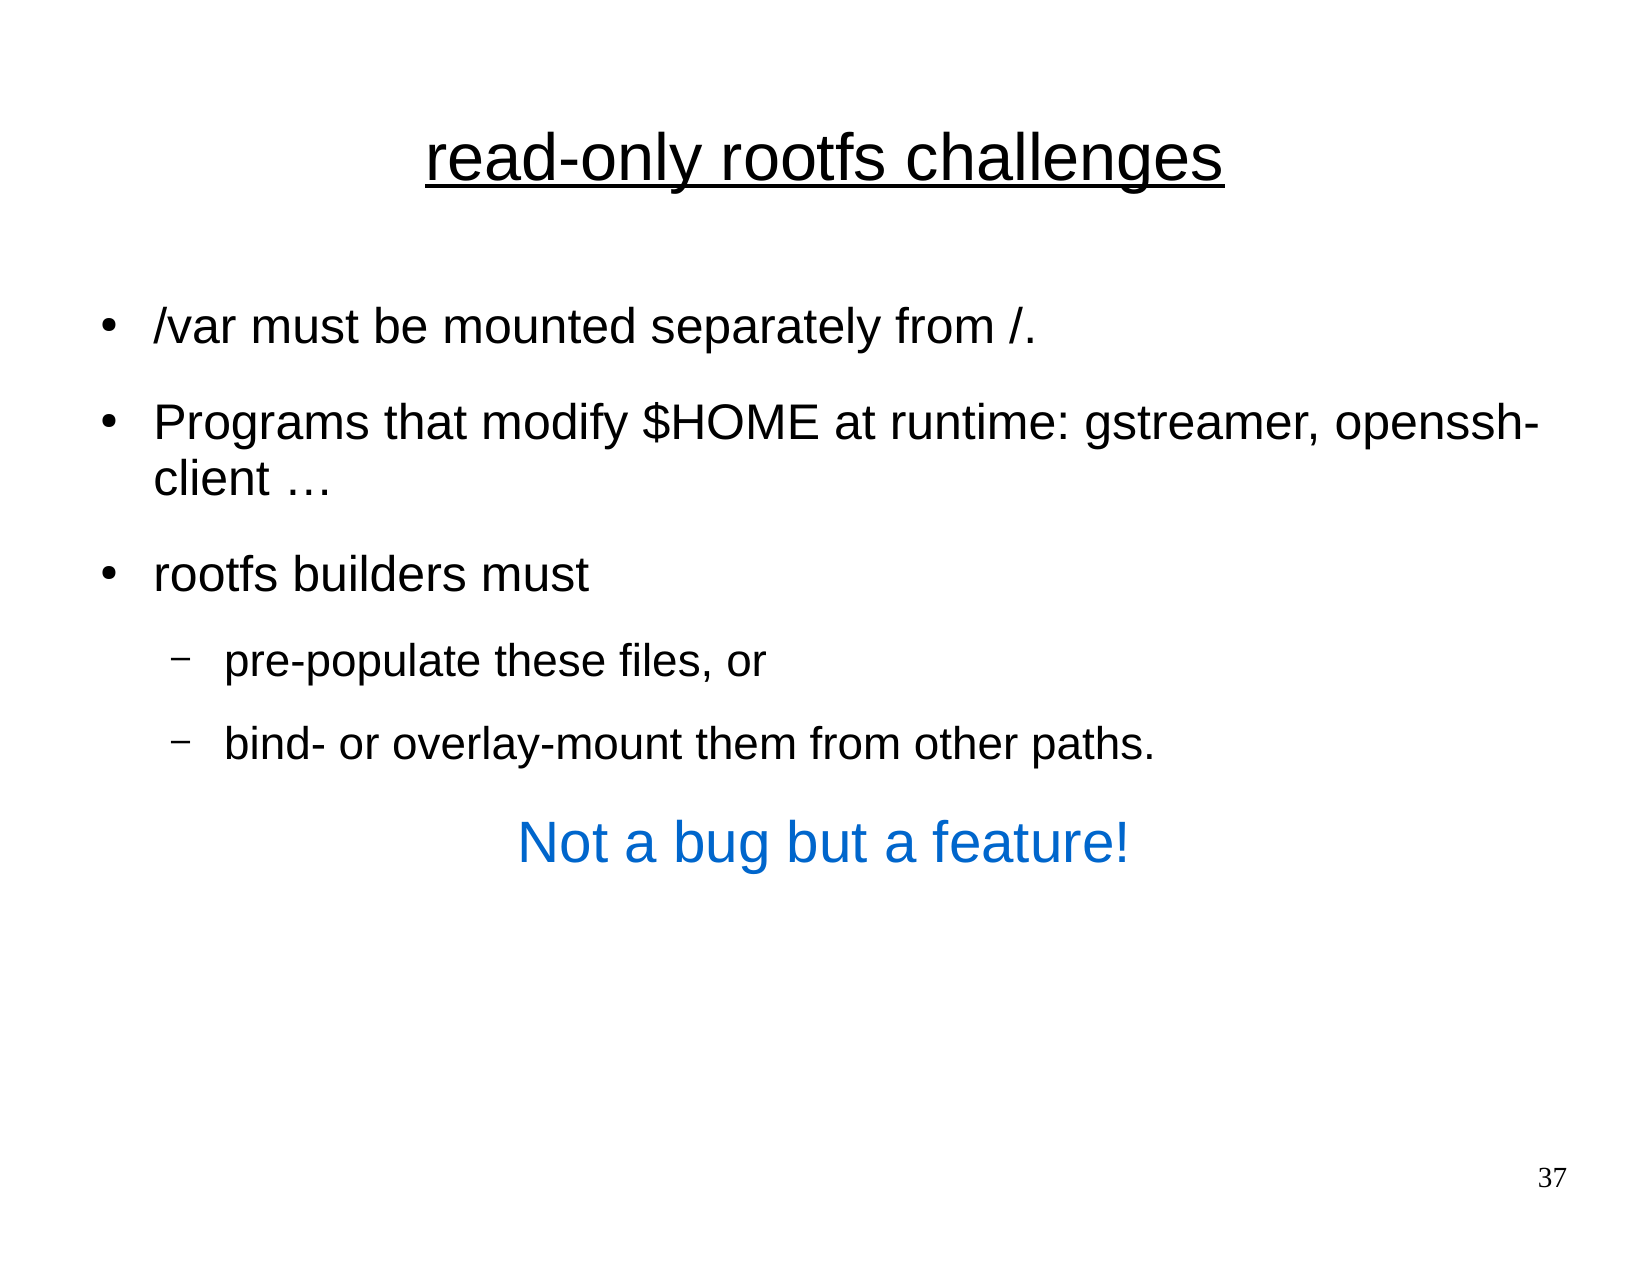

# read-only rootfs challenges
/var must be mounted separately from /.
Programs that modify $HOME at runtime: gstreamer, openssh-client …
rootfs builders must
pre-populate these files, or
bind- or overlay-mount them from other paths.
Not a bug but a feature!
37